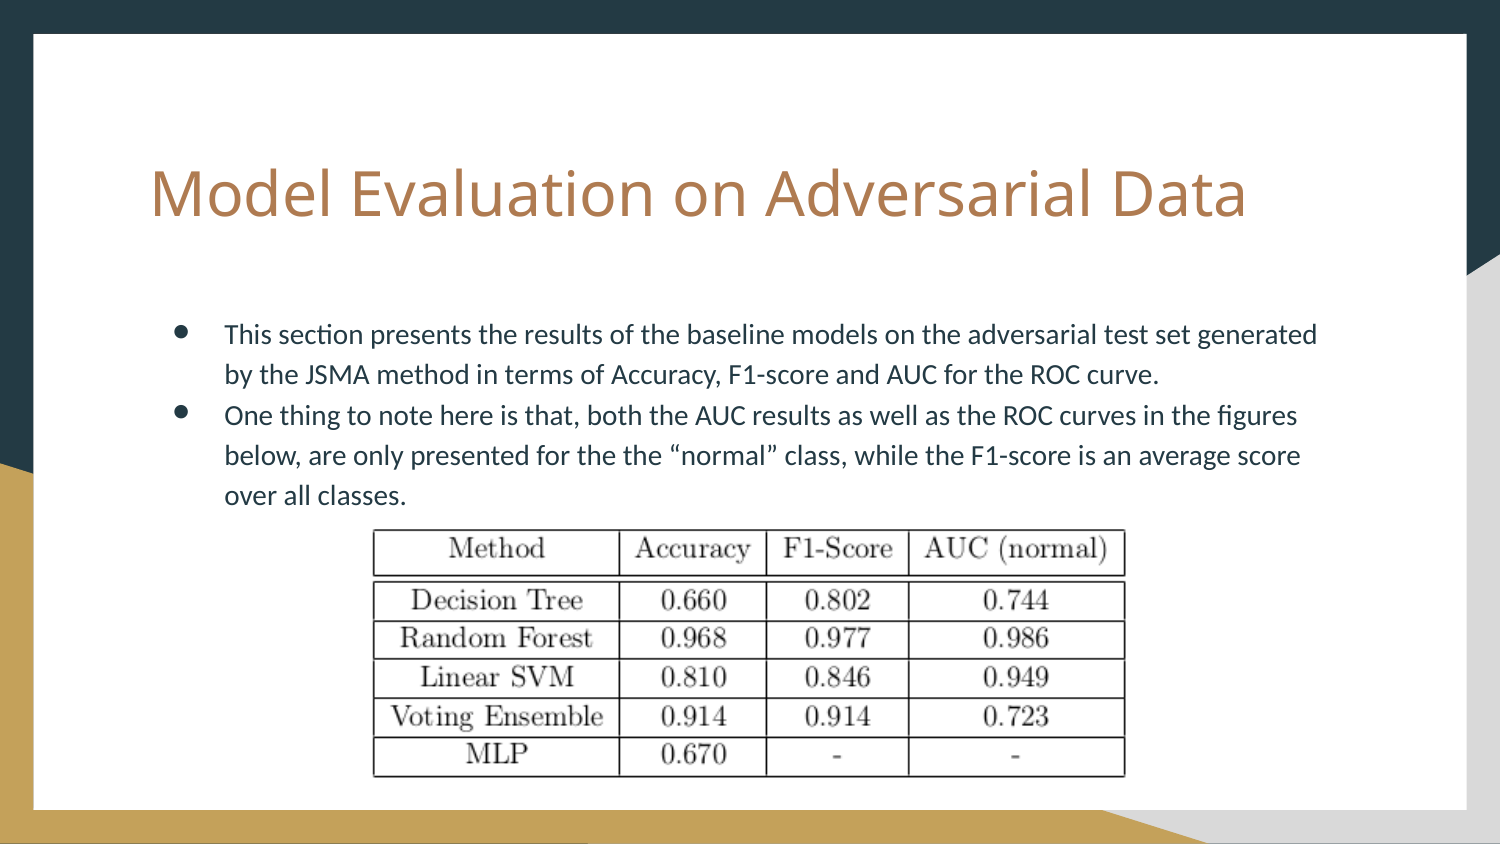

# Model Evaluation on Adversarial Data
This section presents the results of the baseline models on the adversarial test set generated by the JSMA method in terms of Accuracy, F1-score and AUC for the ROC curve.
One thing to note here is that, both the AUC results as well as the ROC curves in the figures below, are only presented for the the “normal” class, while the F1-score is an average score over all classes.